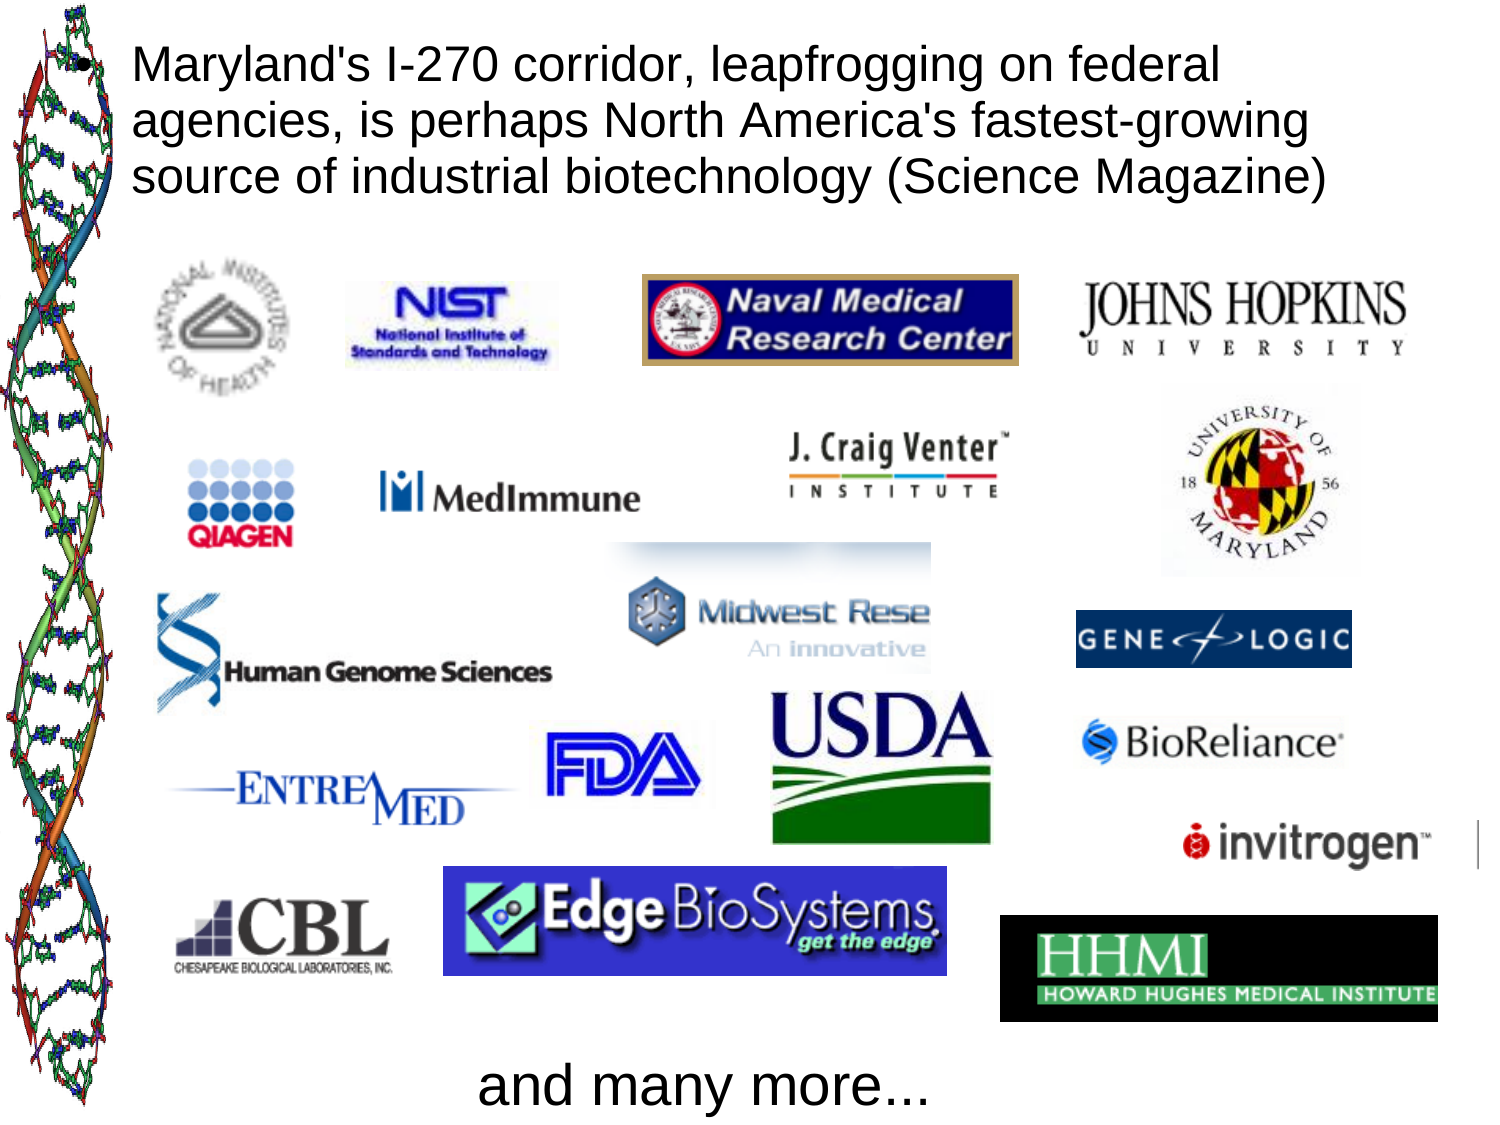

# Maryland's I-270 corridor, leapfrogging on federal agencies, is perhaps North America's fastest-growing source of industrial biotechnology (Science Magazine)
and many more...